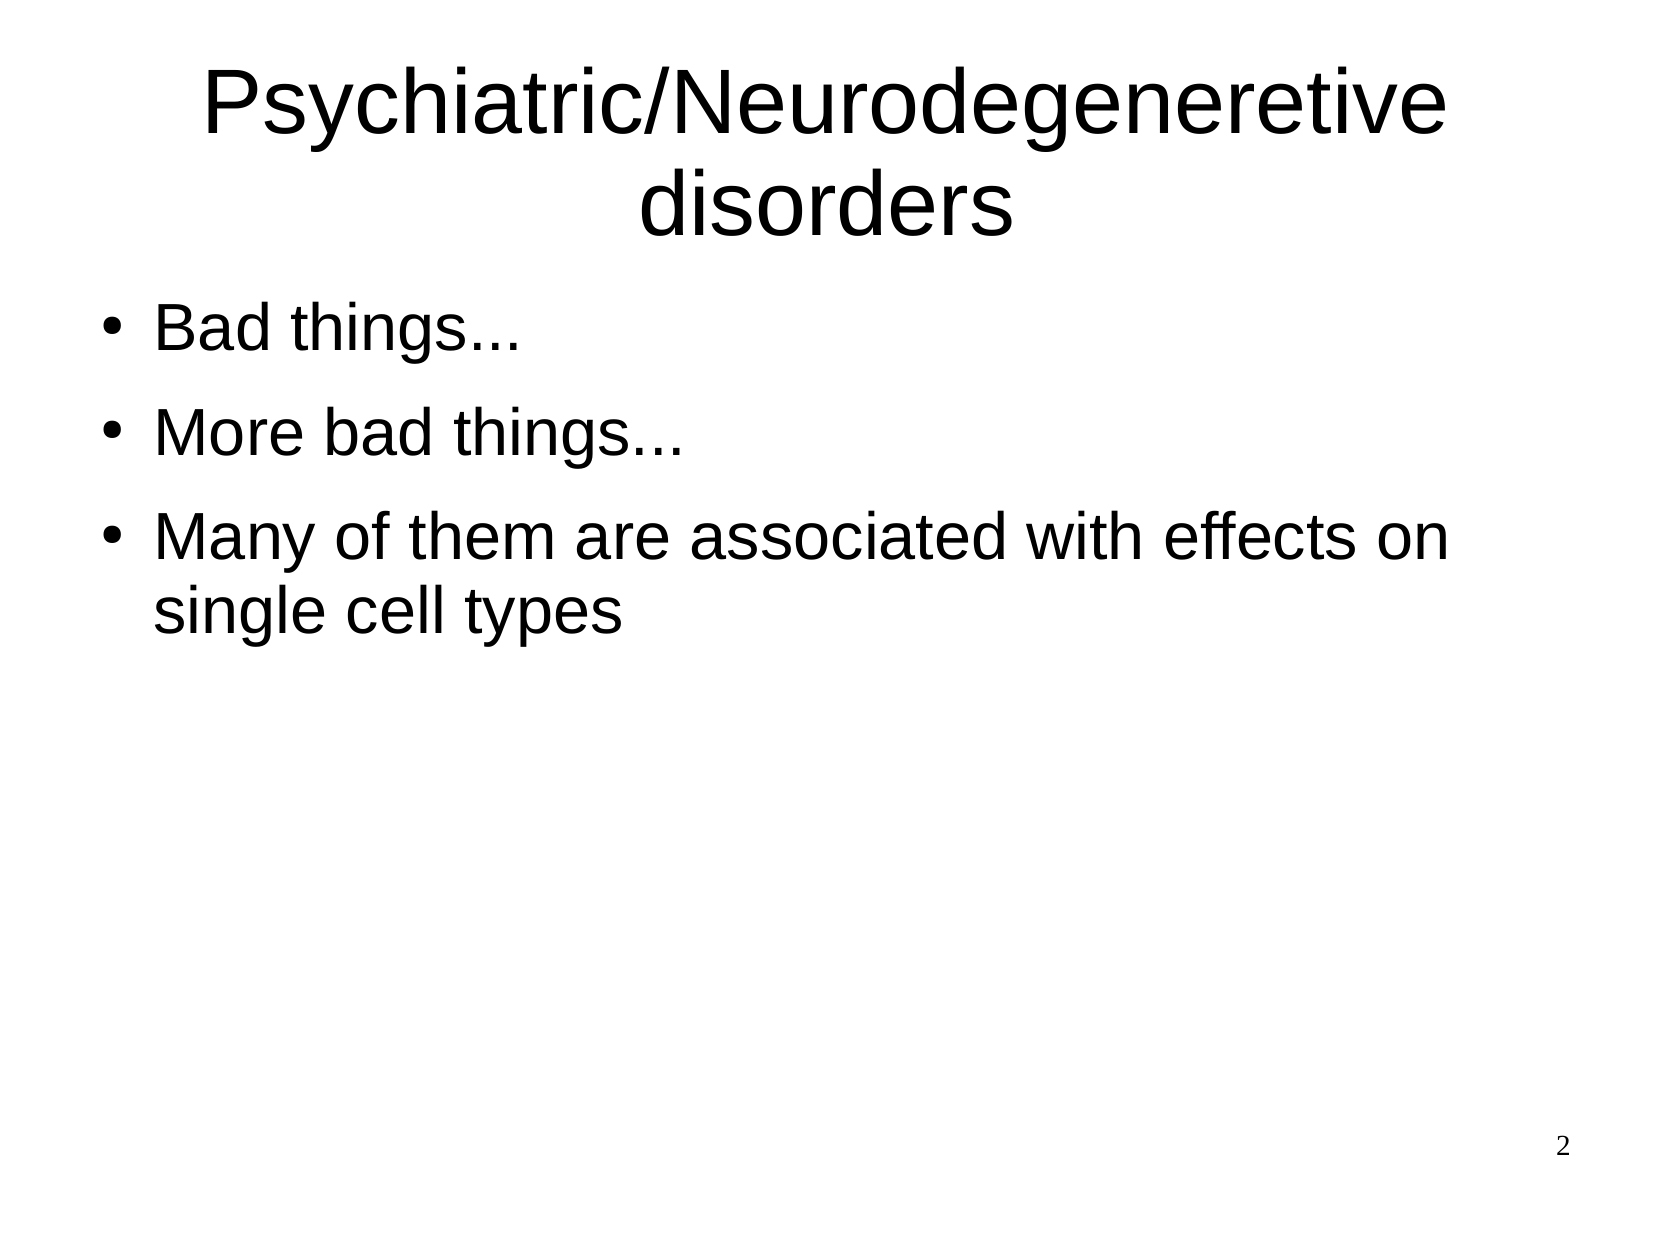

# Psychiatric/Neurodegeneretive disorders
Bad things...
More bad things...
Many of them are associated with effects on single cell types
2